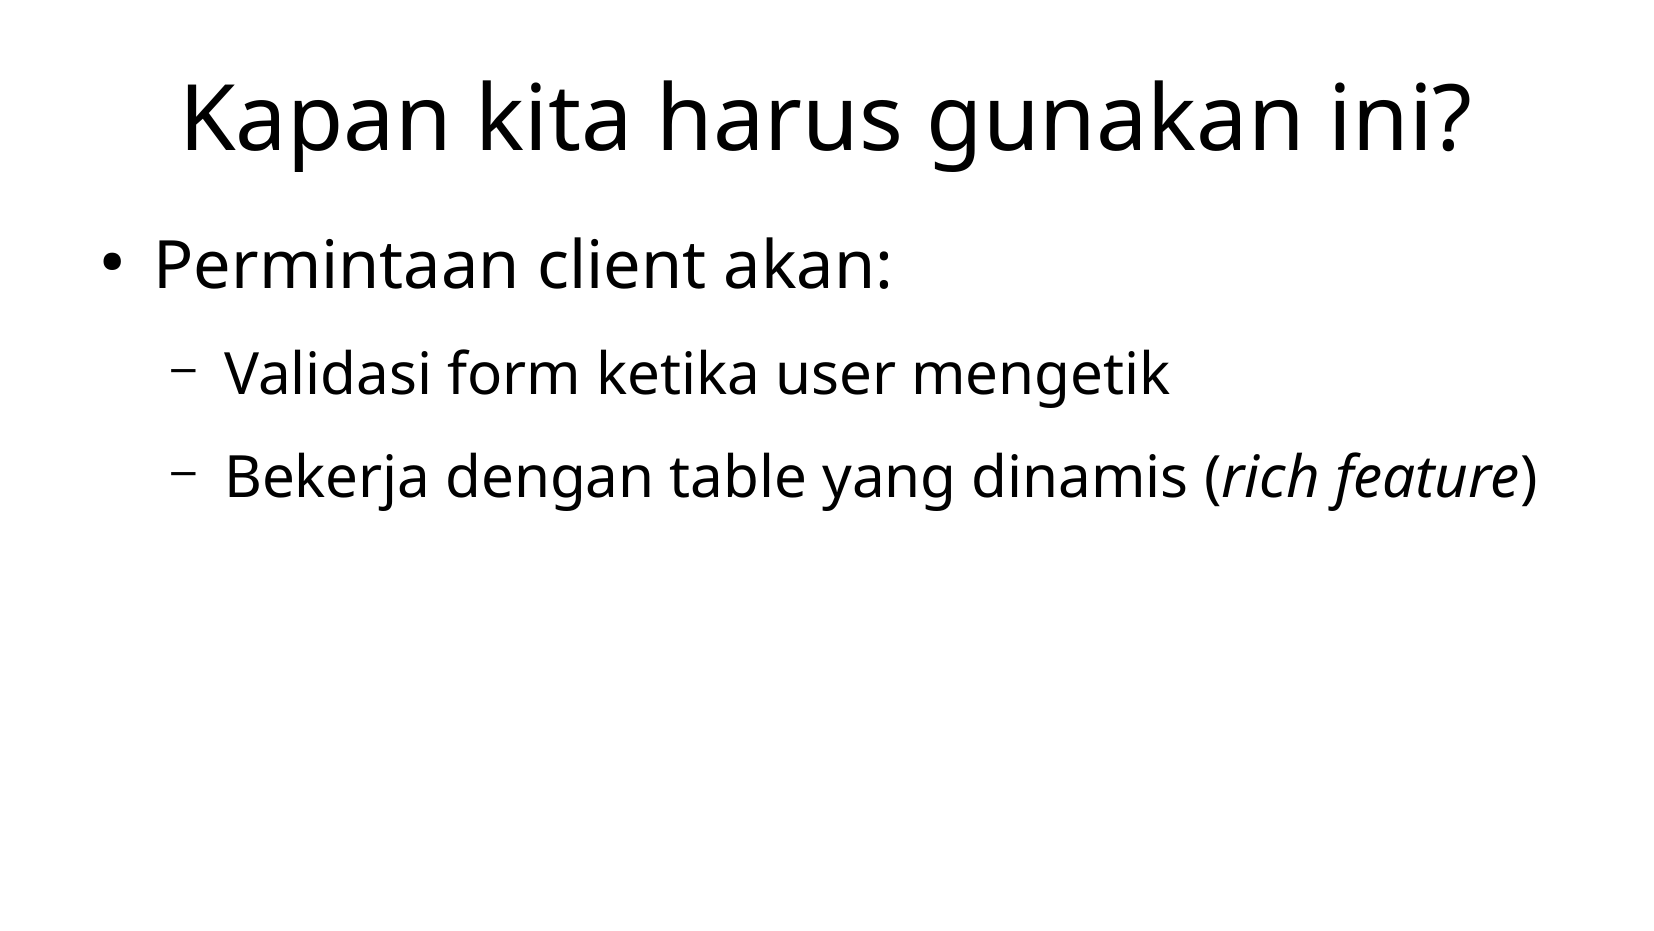

# Kapan kita harus gunakan ini?
Permintaan client akan:
Validasi form ketika user mengetik
Bekerja dengan table yang dinamis (rich feature)